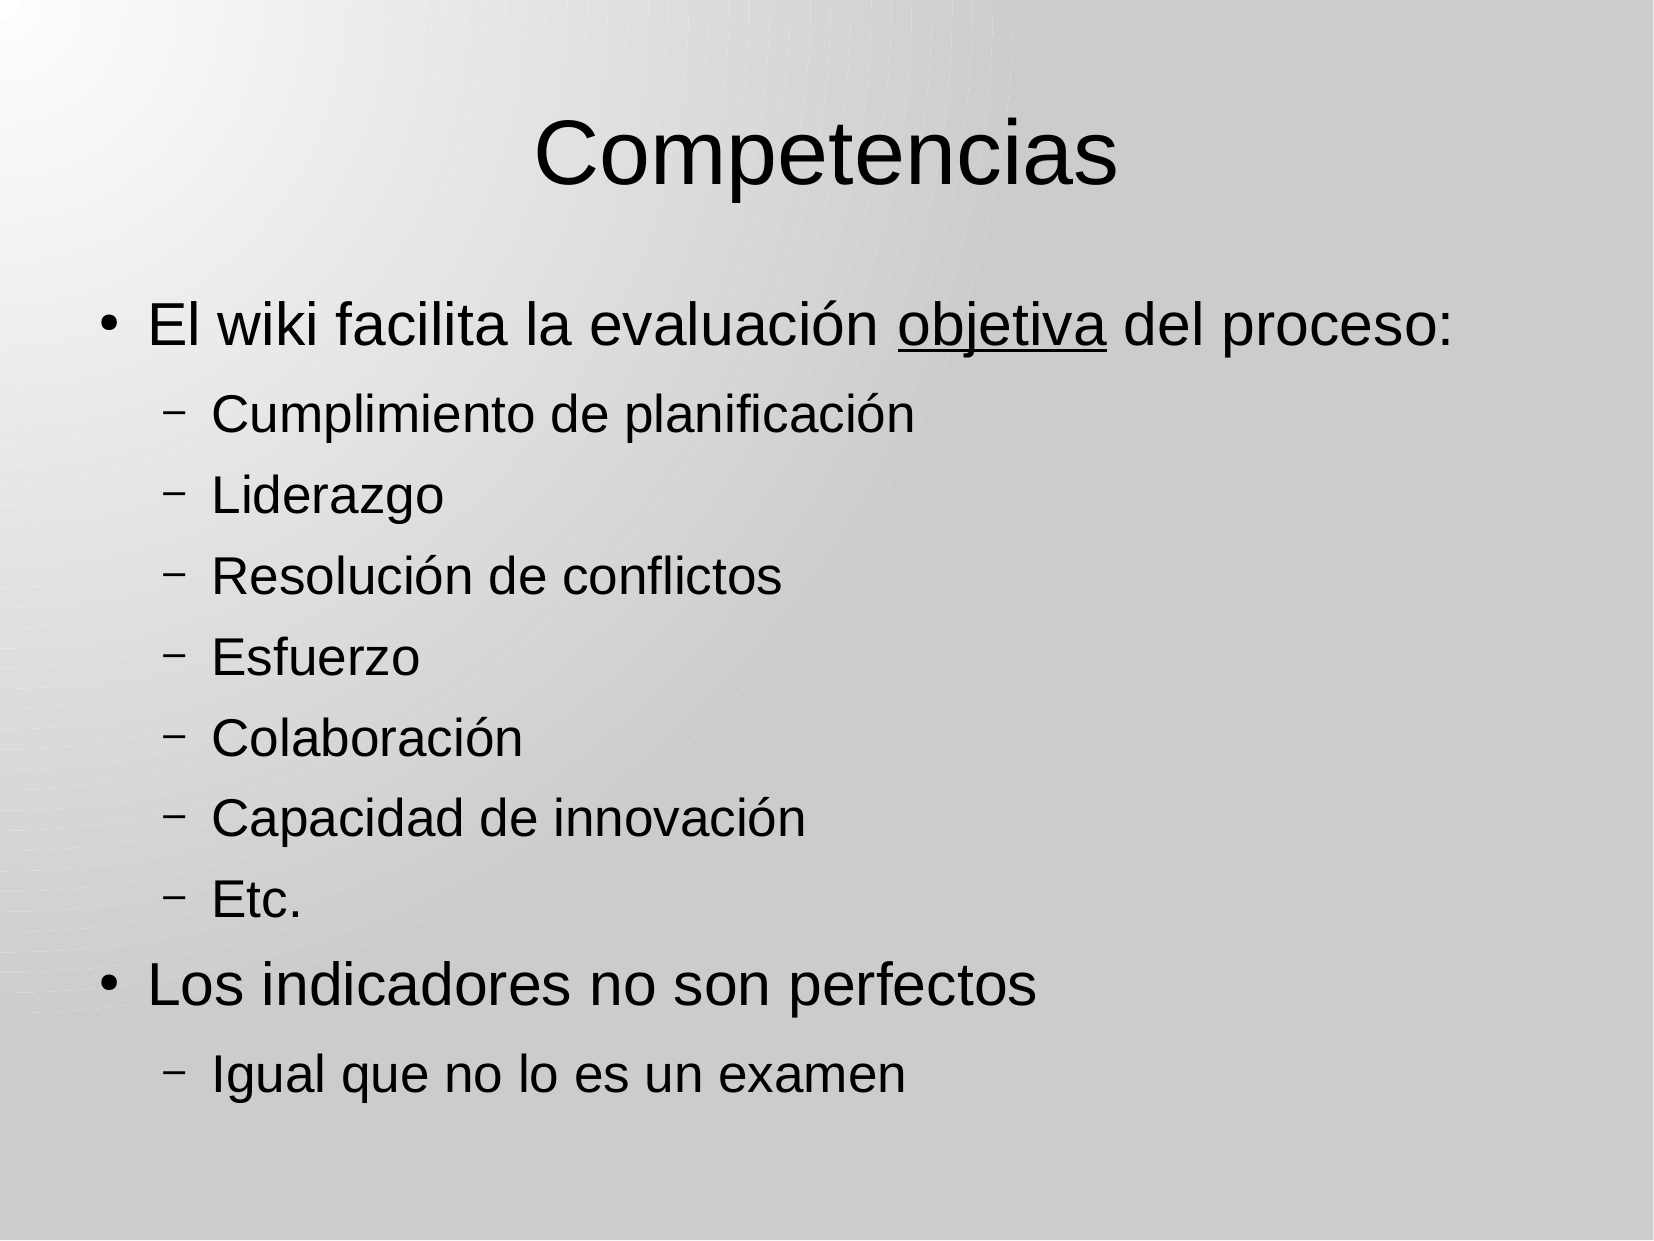

# Competencias
El wiki facilita la evaluación objetiva del proceso:
Cumplimiento de planificación
Liderazgo
Resolución de conflictos
Esfuerzo
Colaboración
Capacidad de innovación
Etc.
Los indicadores no son perfectos
Igual que no lo es un examen